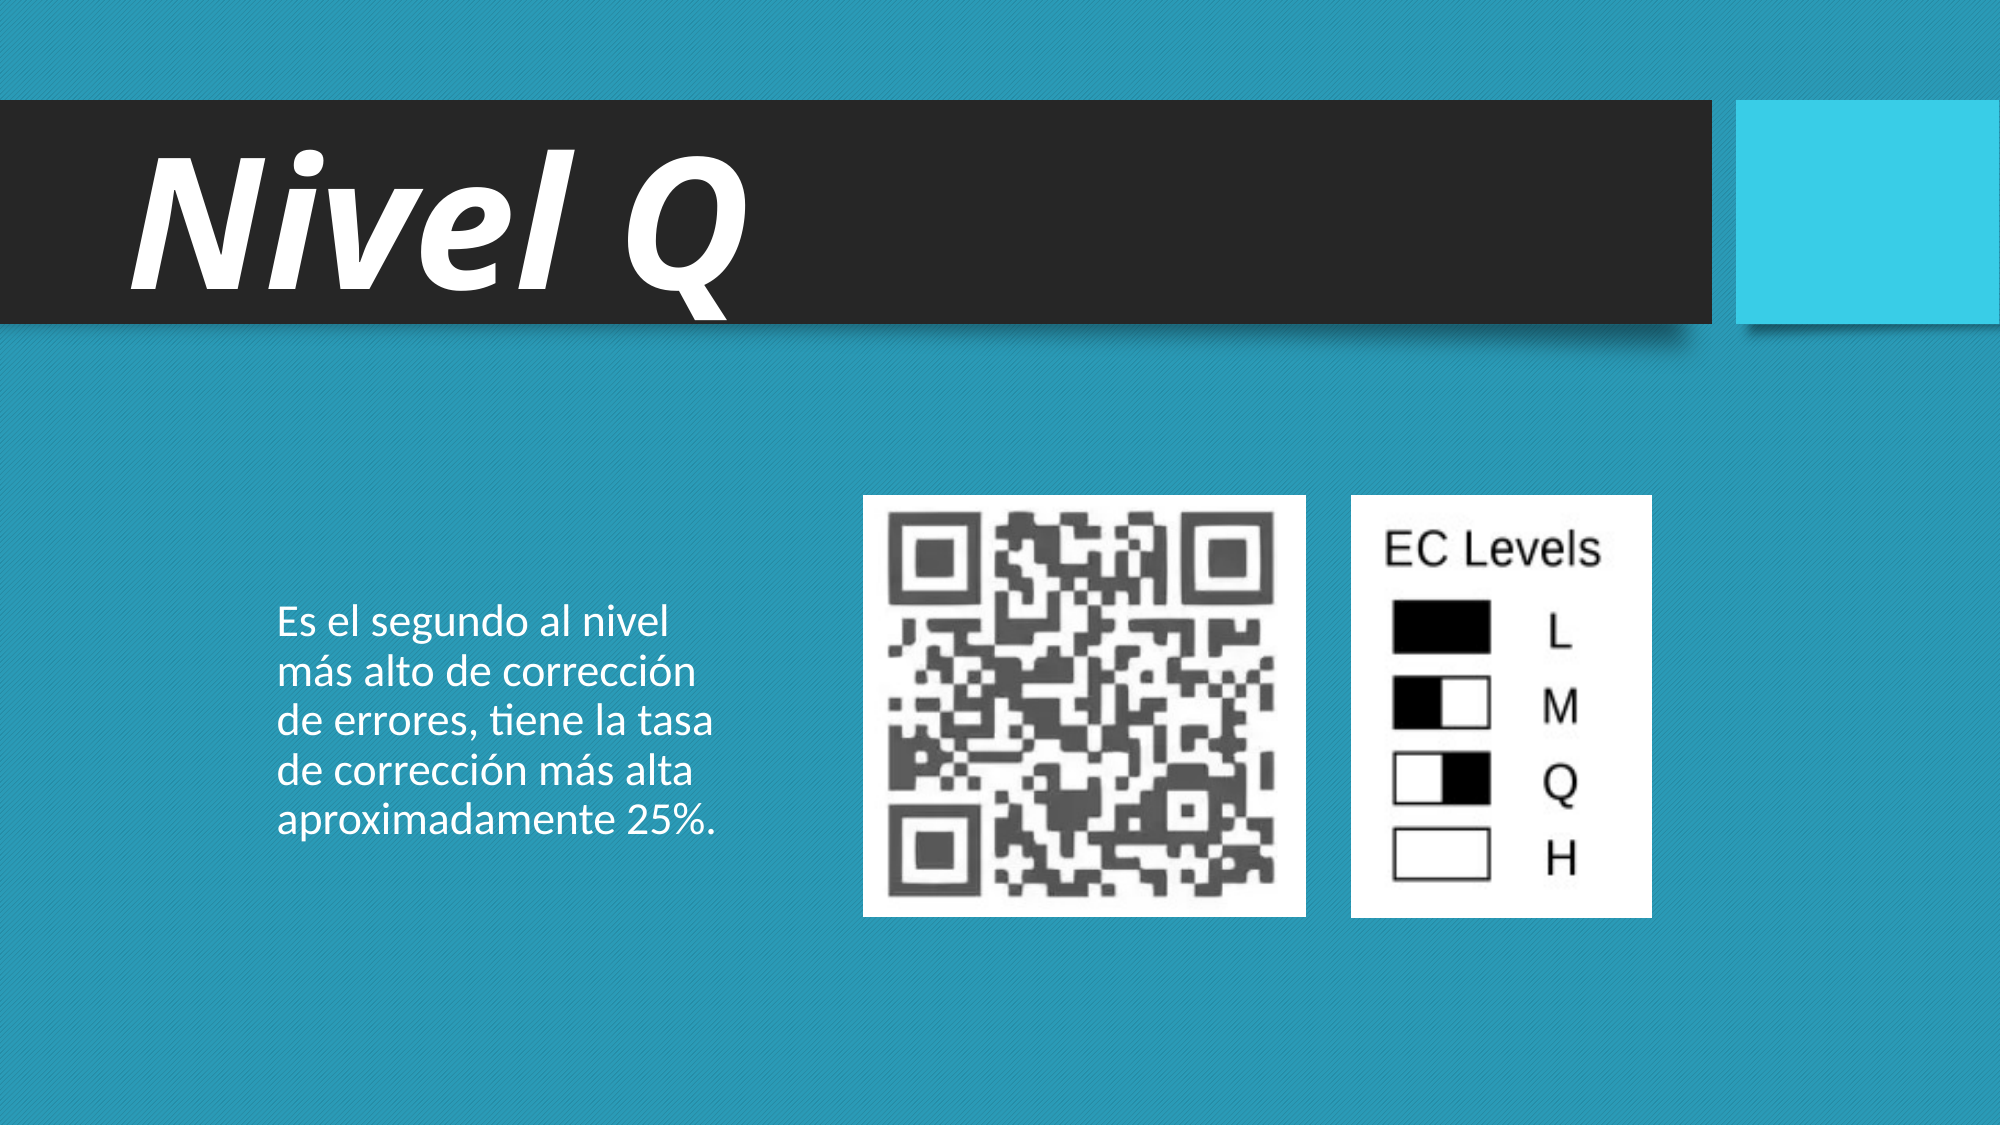

# Nivel Q
Es el segundo al nivel más alto de corrección de errores, tiene la tasa de corrección más alta aproximadamente 25%.